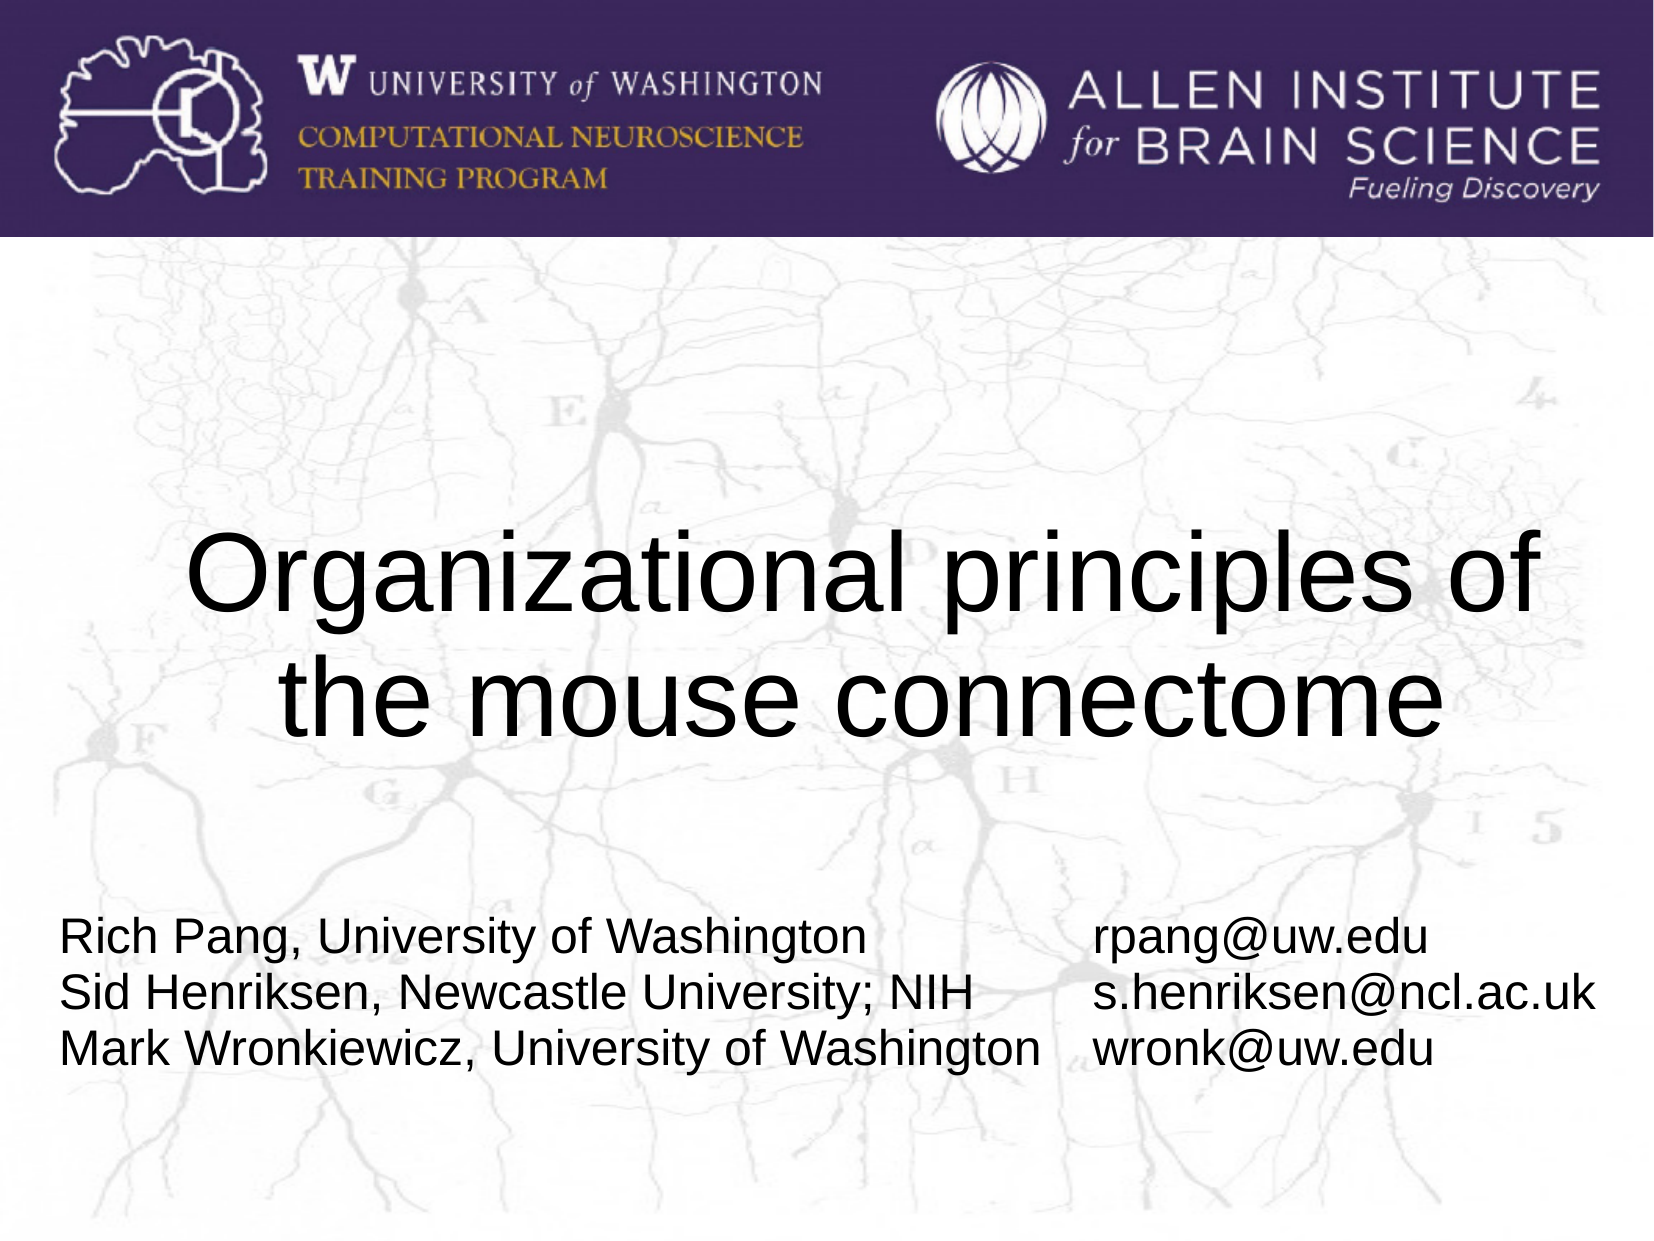

# Organizational principles of the mouse connectome
Rich Pang, University of Washington				rpang@uw.edu
Sid Henriksen, Newcastle University; NIH 		s.henriksen@ncl.ac.uk
Mark Wronkiewicz, University of Washington 	wronk@uw.edu